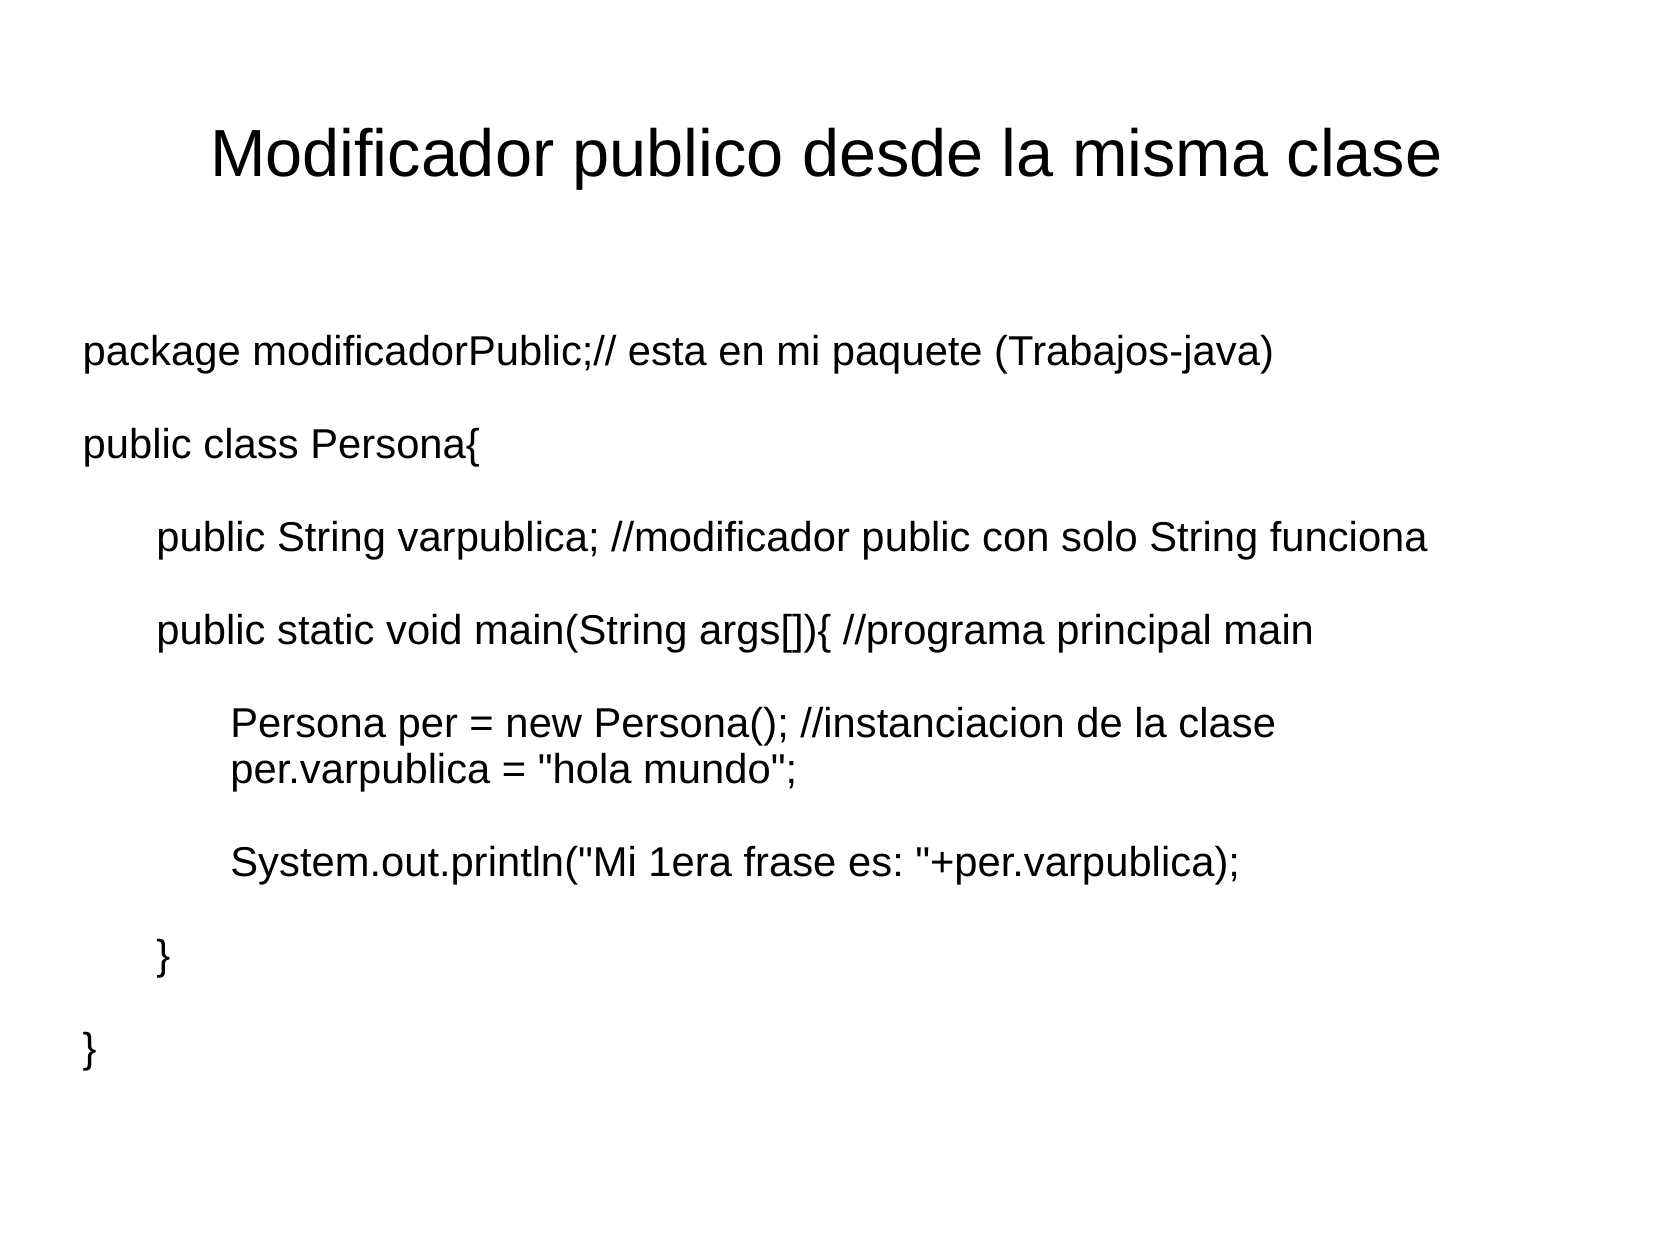

# Modificador publico desde la misma clase
package modificadorPublic;// esta en mi paquete (Trabajos-java)
public class Persona{
	public String varpublica; //modificador public con solo String funciona
	public static void main(String args[]){ //programa principal main
		Persona per = new Persona(); //instanciacion de la clase
		per.varpublica = "hola mundo";
		System.out.println("Mi 1era frase es: "+per.varpublica);
	}
}